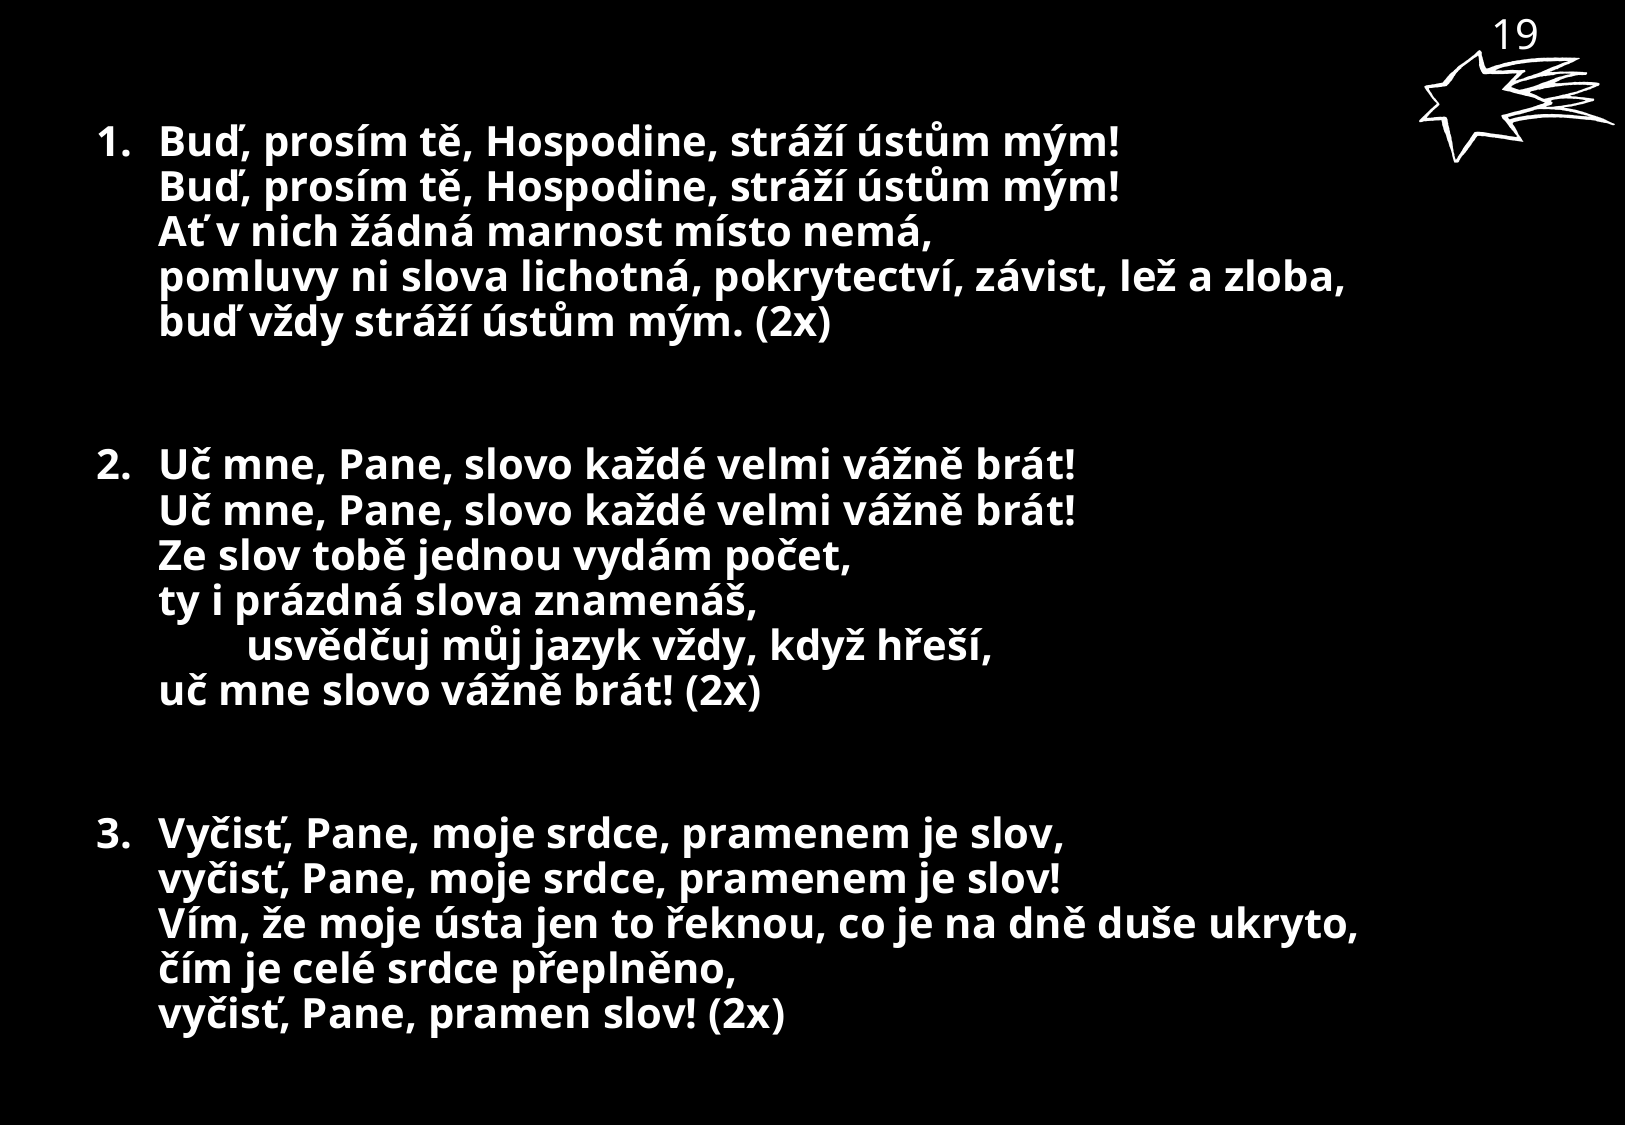

19
# Buď, prosím tě, Hospodine, stráží ústům mým! Buď, prosím tě, Hospodine, stráží ústům mým! Ať v nich žádná marnost místo nemá, pomluvy ni slova lichotná, pokrytectví, závist, lež a zloba, buď vždy stráží ústům mým. (2x)
Uč mne, Pane, slovo každé velmi vážně brát!
Uč mne, Pane, slovo každé velmi vážně brát!
Ze slov tobě jednou vydám počet,
ty i prázdná slova znamenáš,
	usvědčuj můj jazyk vždy, když hřeší,
uč mne slovo vážně brát! (2x)
Vyčisť, Pane, moje srdce, pramenem je slov,
vyčisť, Pane, moje srdce, pramenem je slov!
Vím, že moje ústa jen to řeknou, co je na dně duše ukryto,
čím je celé srdce přeplněno,
vyčisť, Pane, pramen slov! (2x)